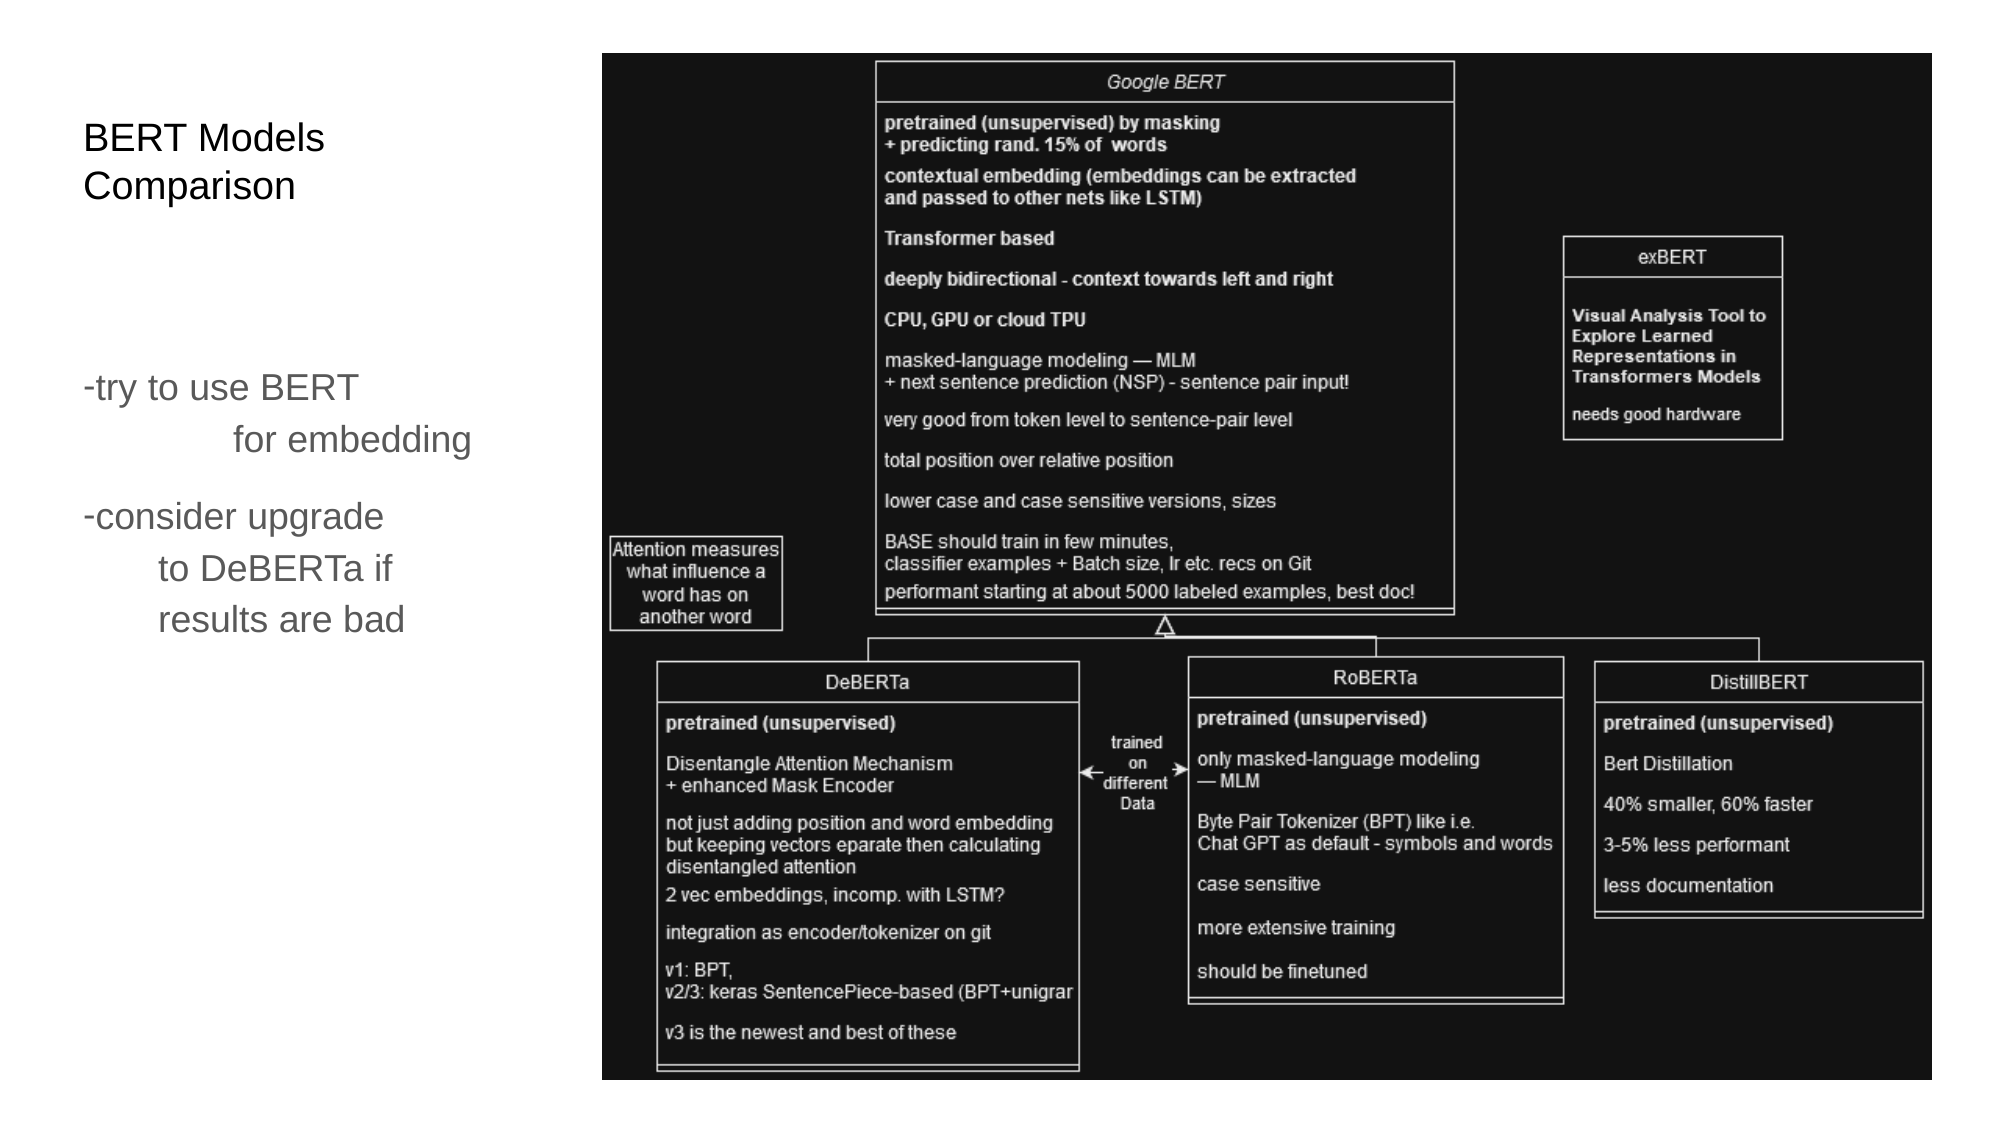

# BERT Models Comparison
try to use BERT
for embedding
consider upgrade
to DeBERTa if
results are bad